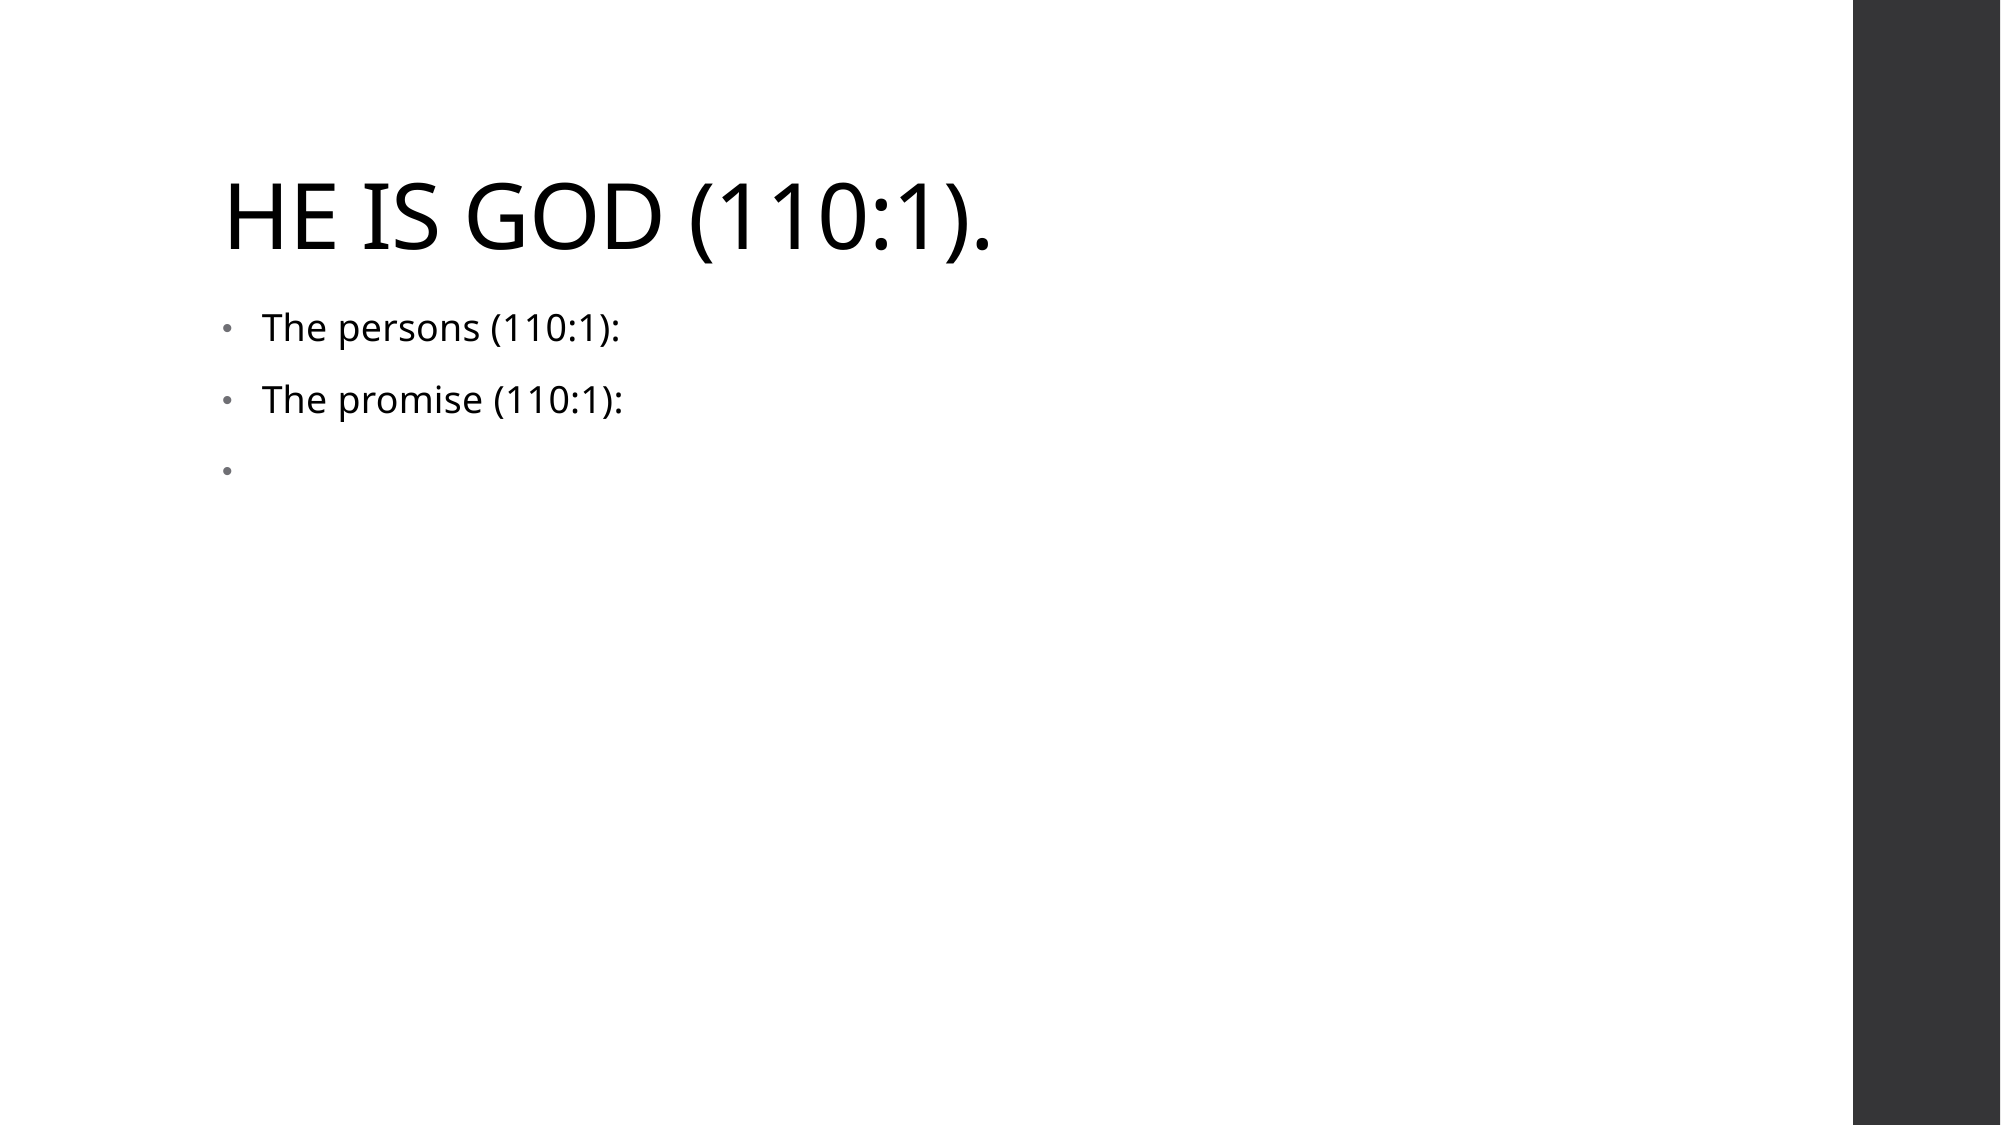

# HE IS GOD (110:1).
 The persons (110:1):
 The promise (110:1):